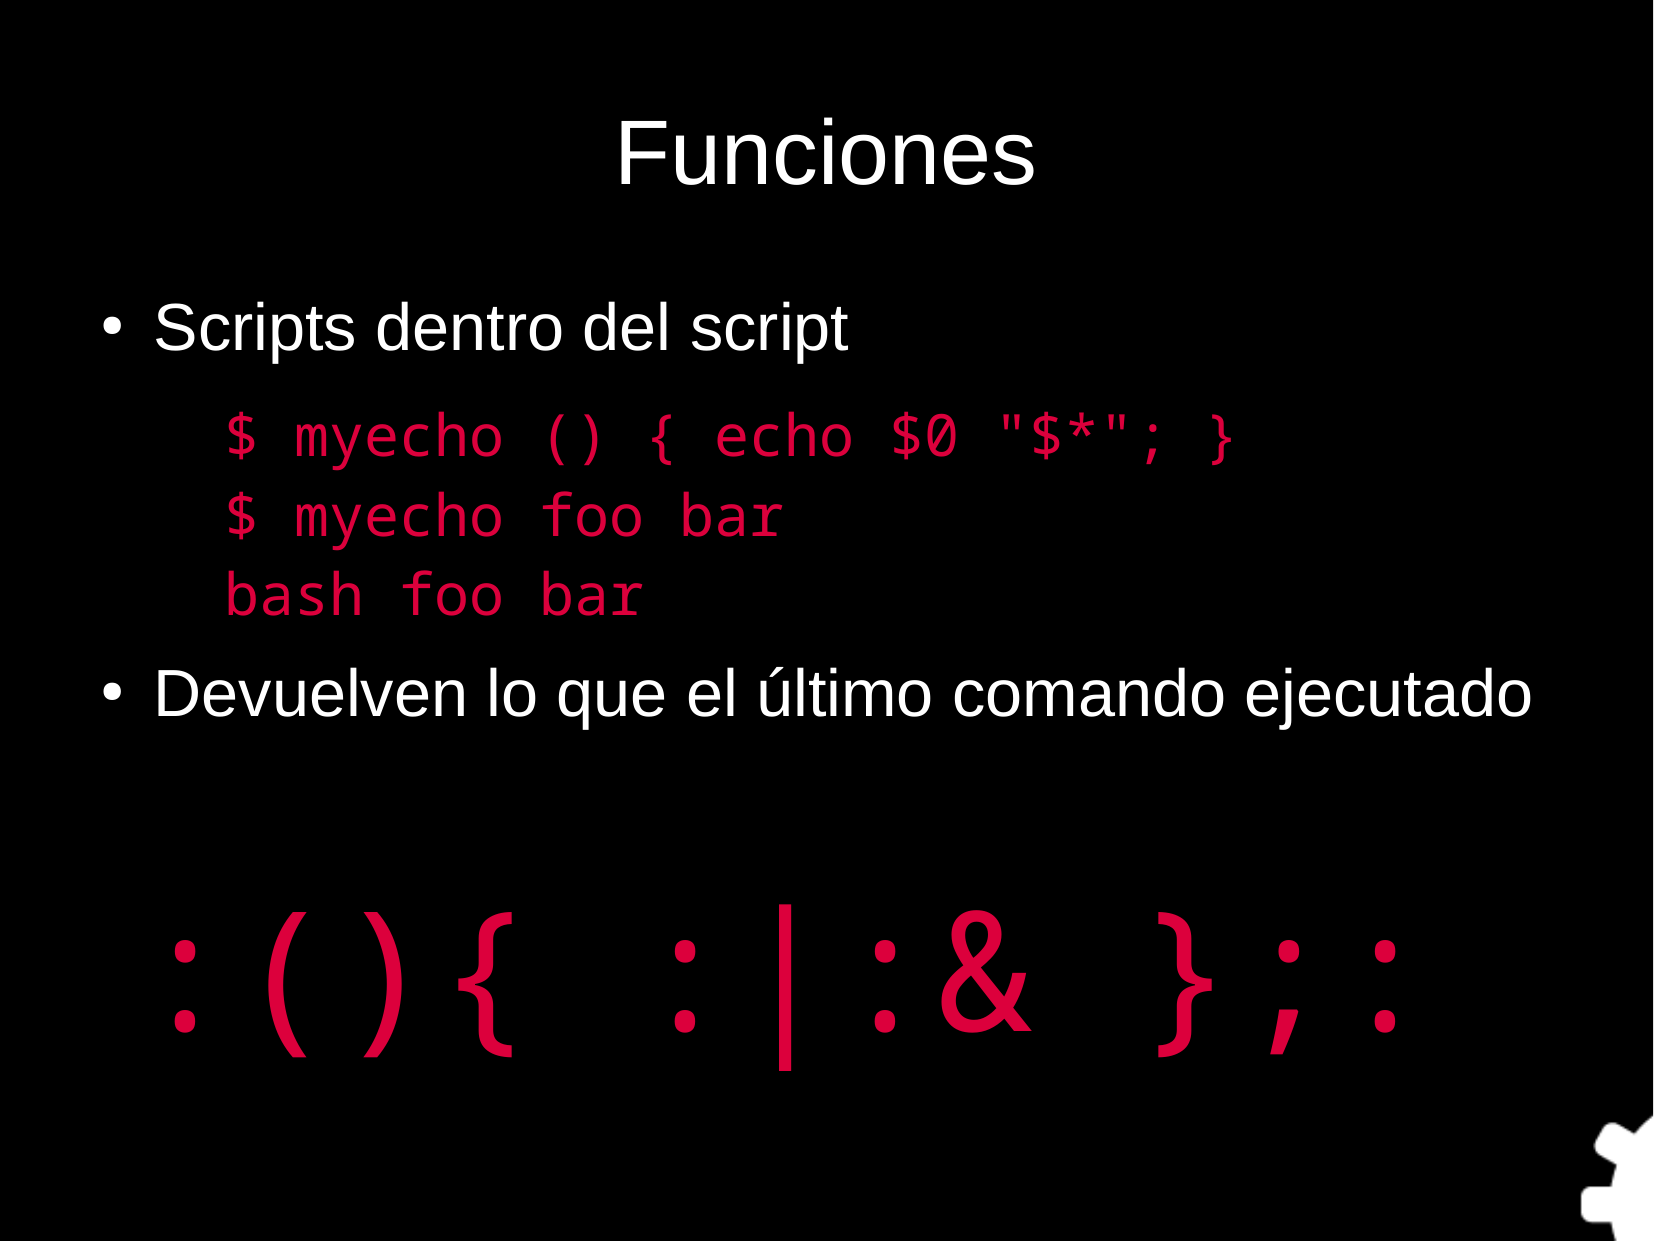

# Funciones
Scripts dentro del script
$ myecho () { echo $0 "$*"; }
$ myecho foo bar
bash foo bar
Devuelven lo que el último comando ejecutado
:(){ :|:& };: